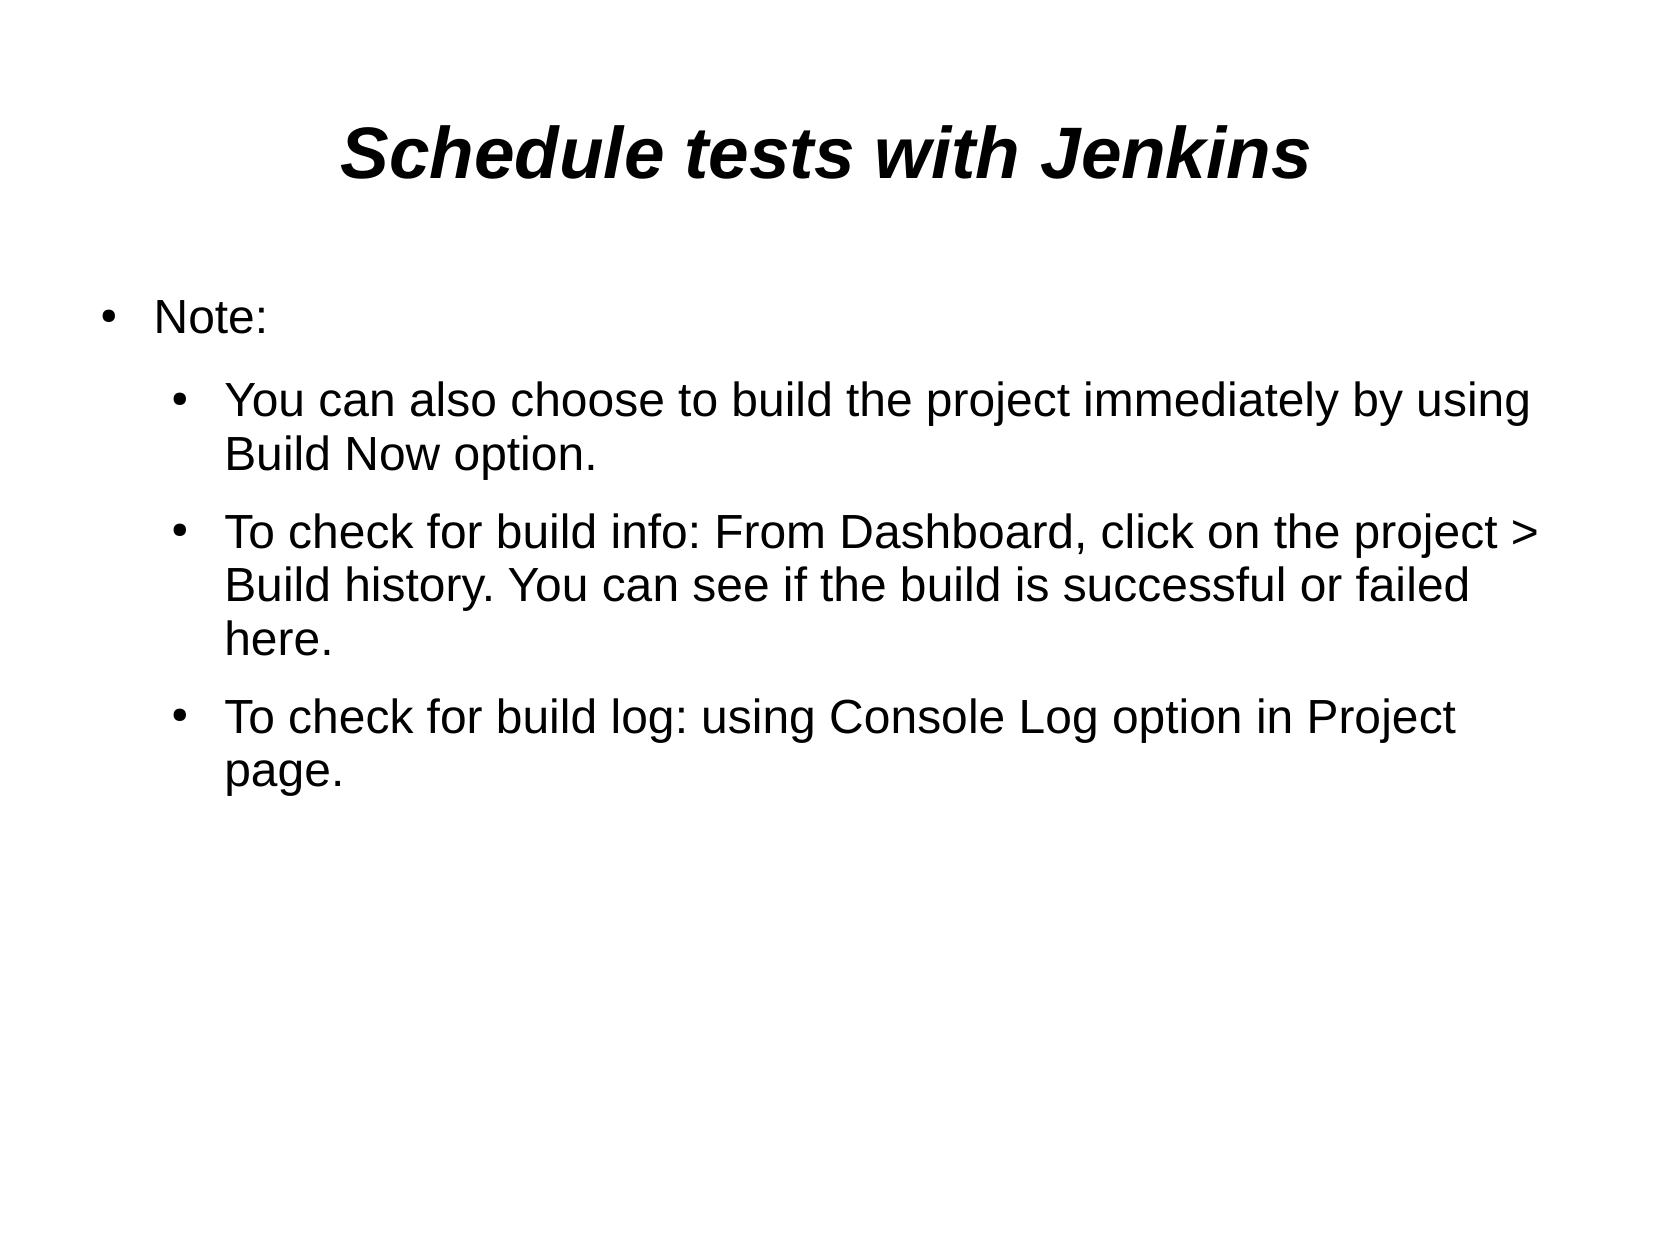

# Schedule tests with Jenkins
Note:
You can also choose to build the project immediately by using Build Now option.
To check for build info: From Dashboard, click on the project > Build history. You can see if the build is successful or failed here.
To check for build log: using Console Log option in Project page.